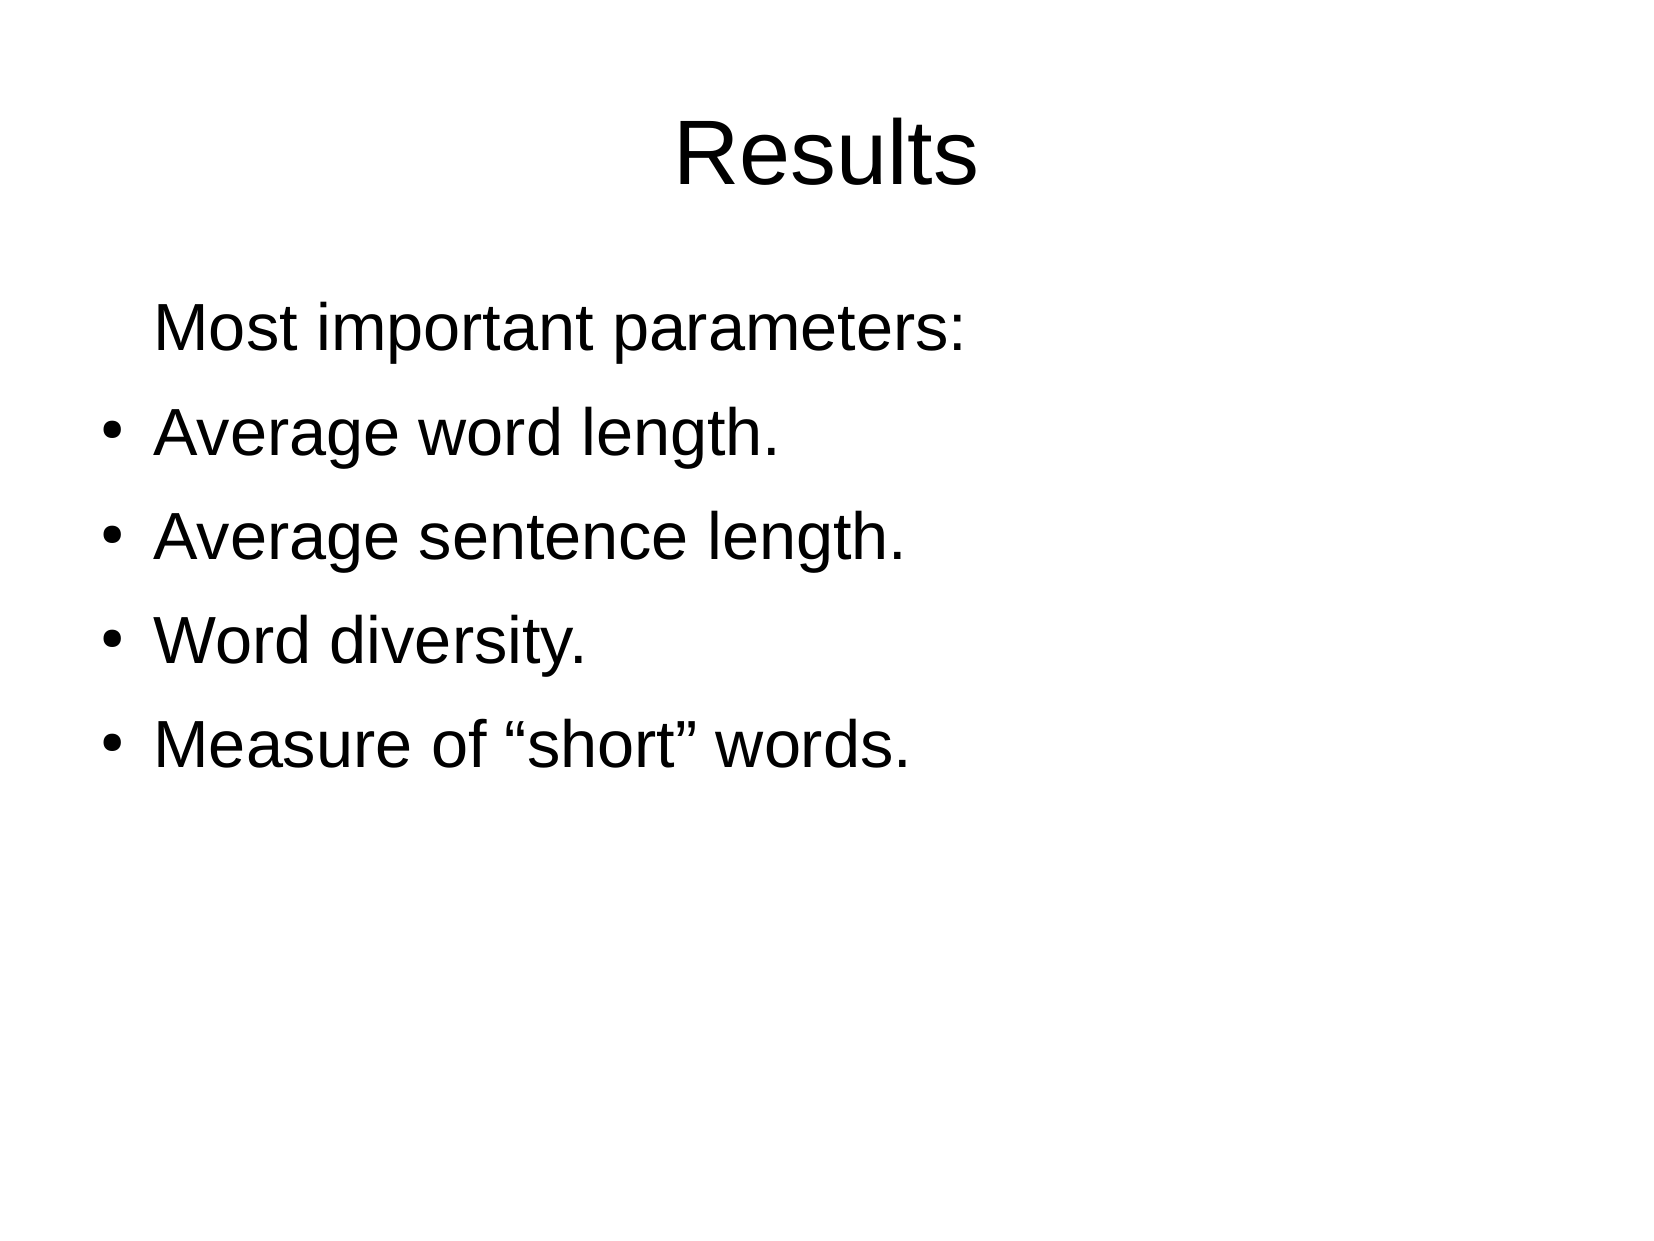

# Results
Most important parameters:
Average word length.
Average sentence length.
Word diversity.
Measure of “short” words.